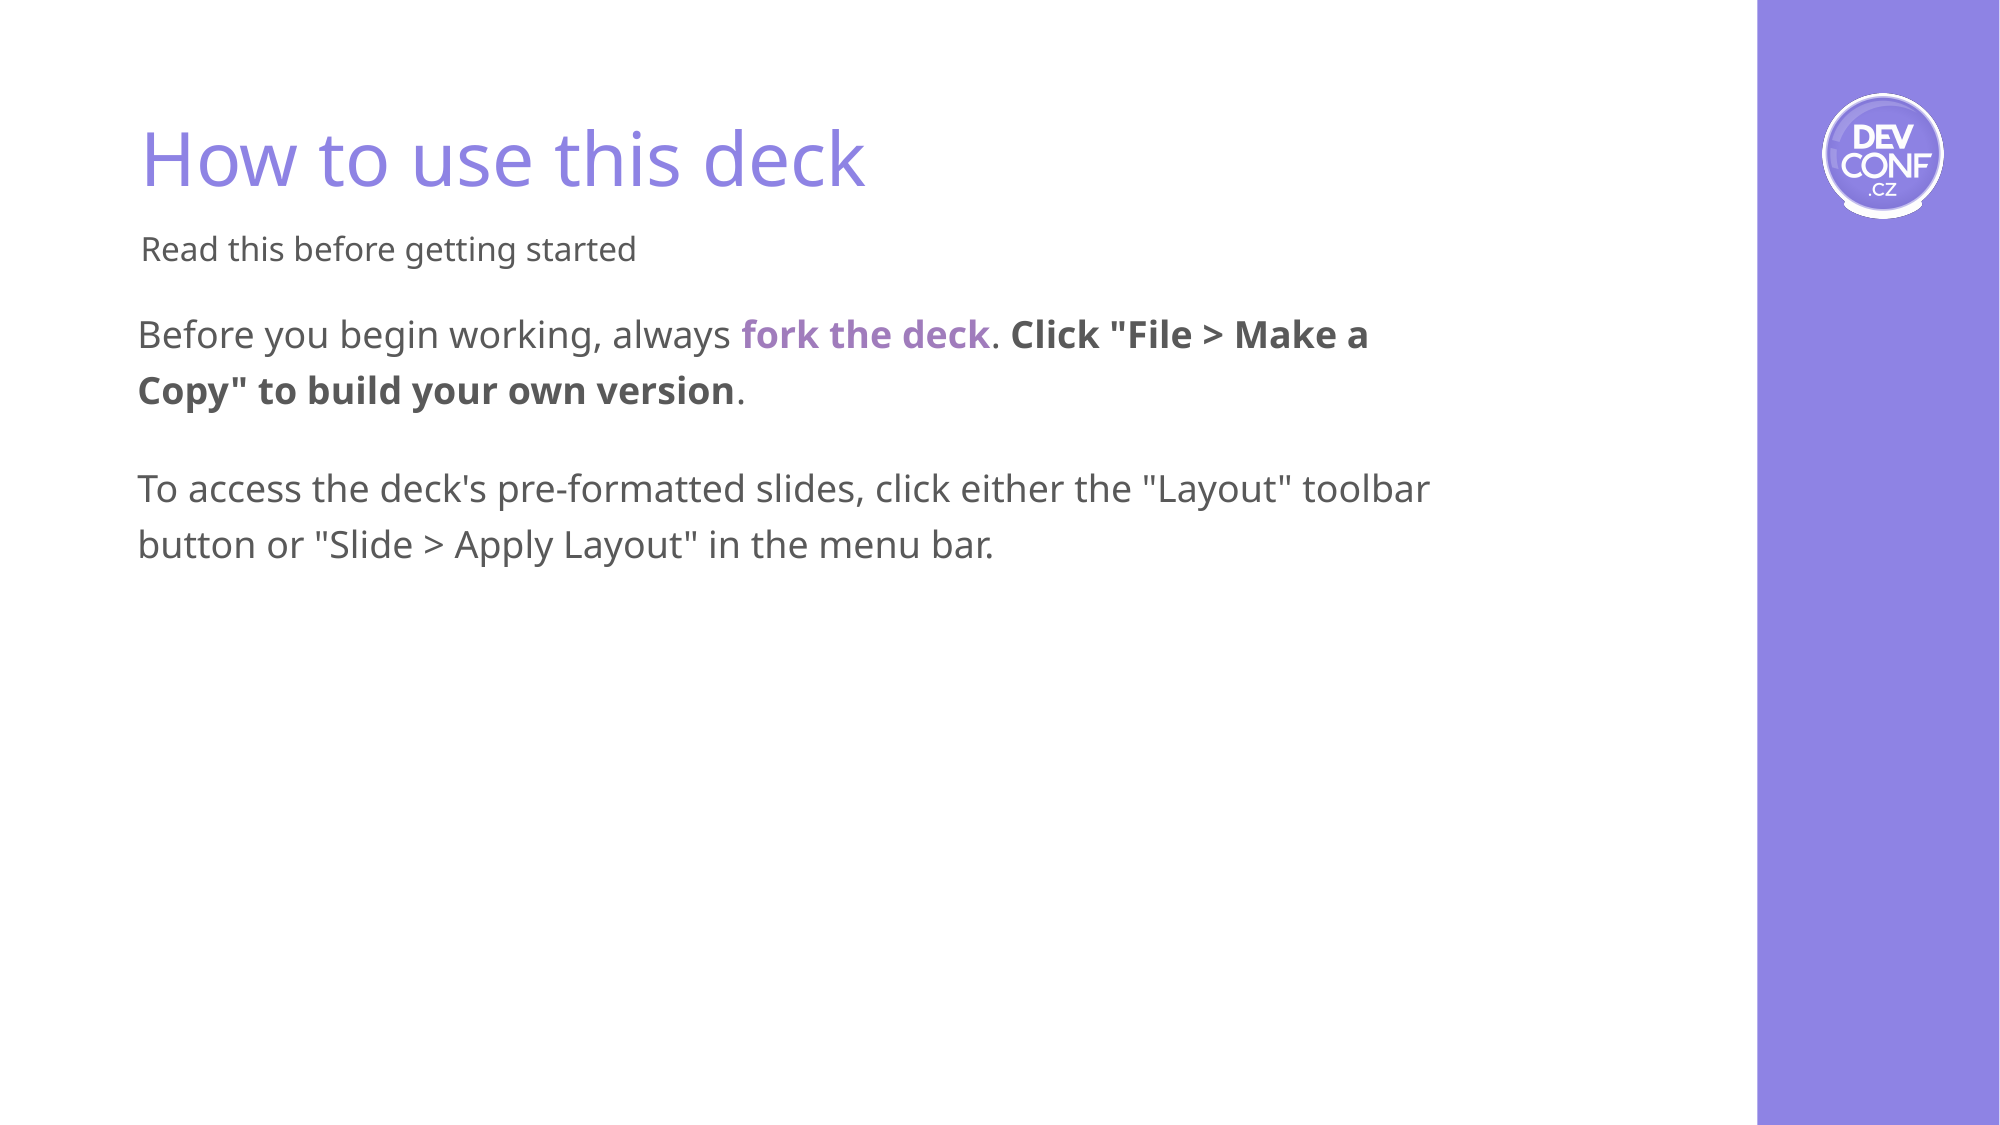

# How to use this deck
Read this before getting started
Before you begin working, always fork the deck. Click "File > Make a Copy" to build your own version.
To access the deck's pre-formatted slides, click either the "Layout" toolbar button or "Slide > Apply Layout" in the menu bar.